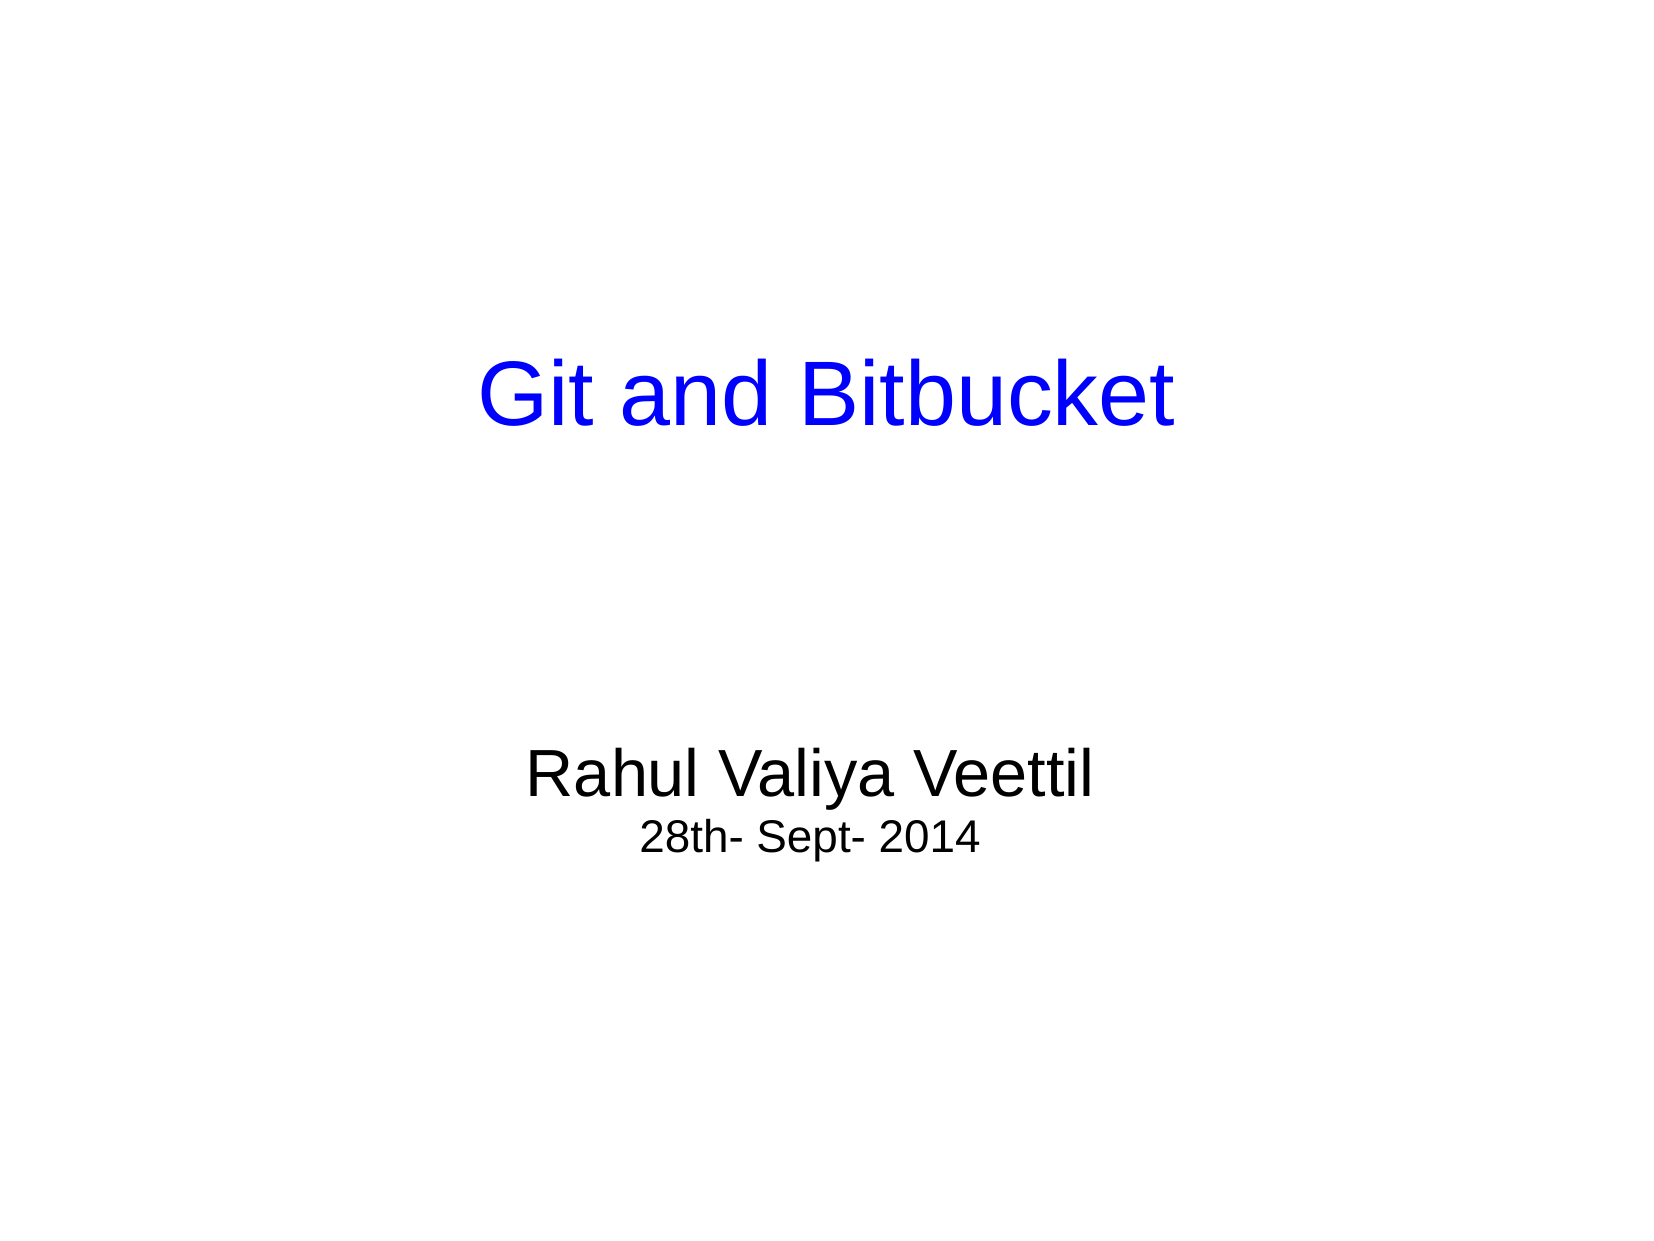

# Git and Bitbucket
Rahul Valiya Veettil
28th- Sept- 2014